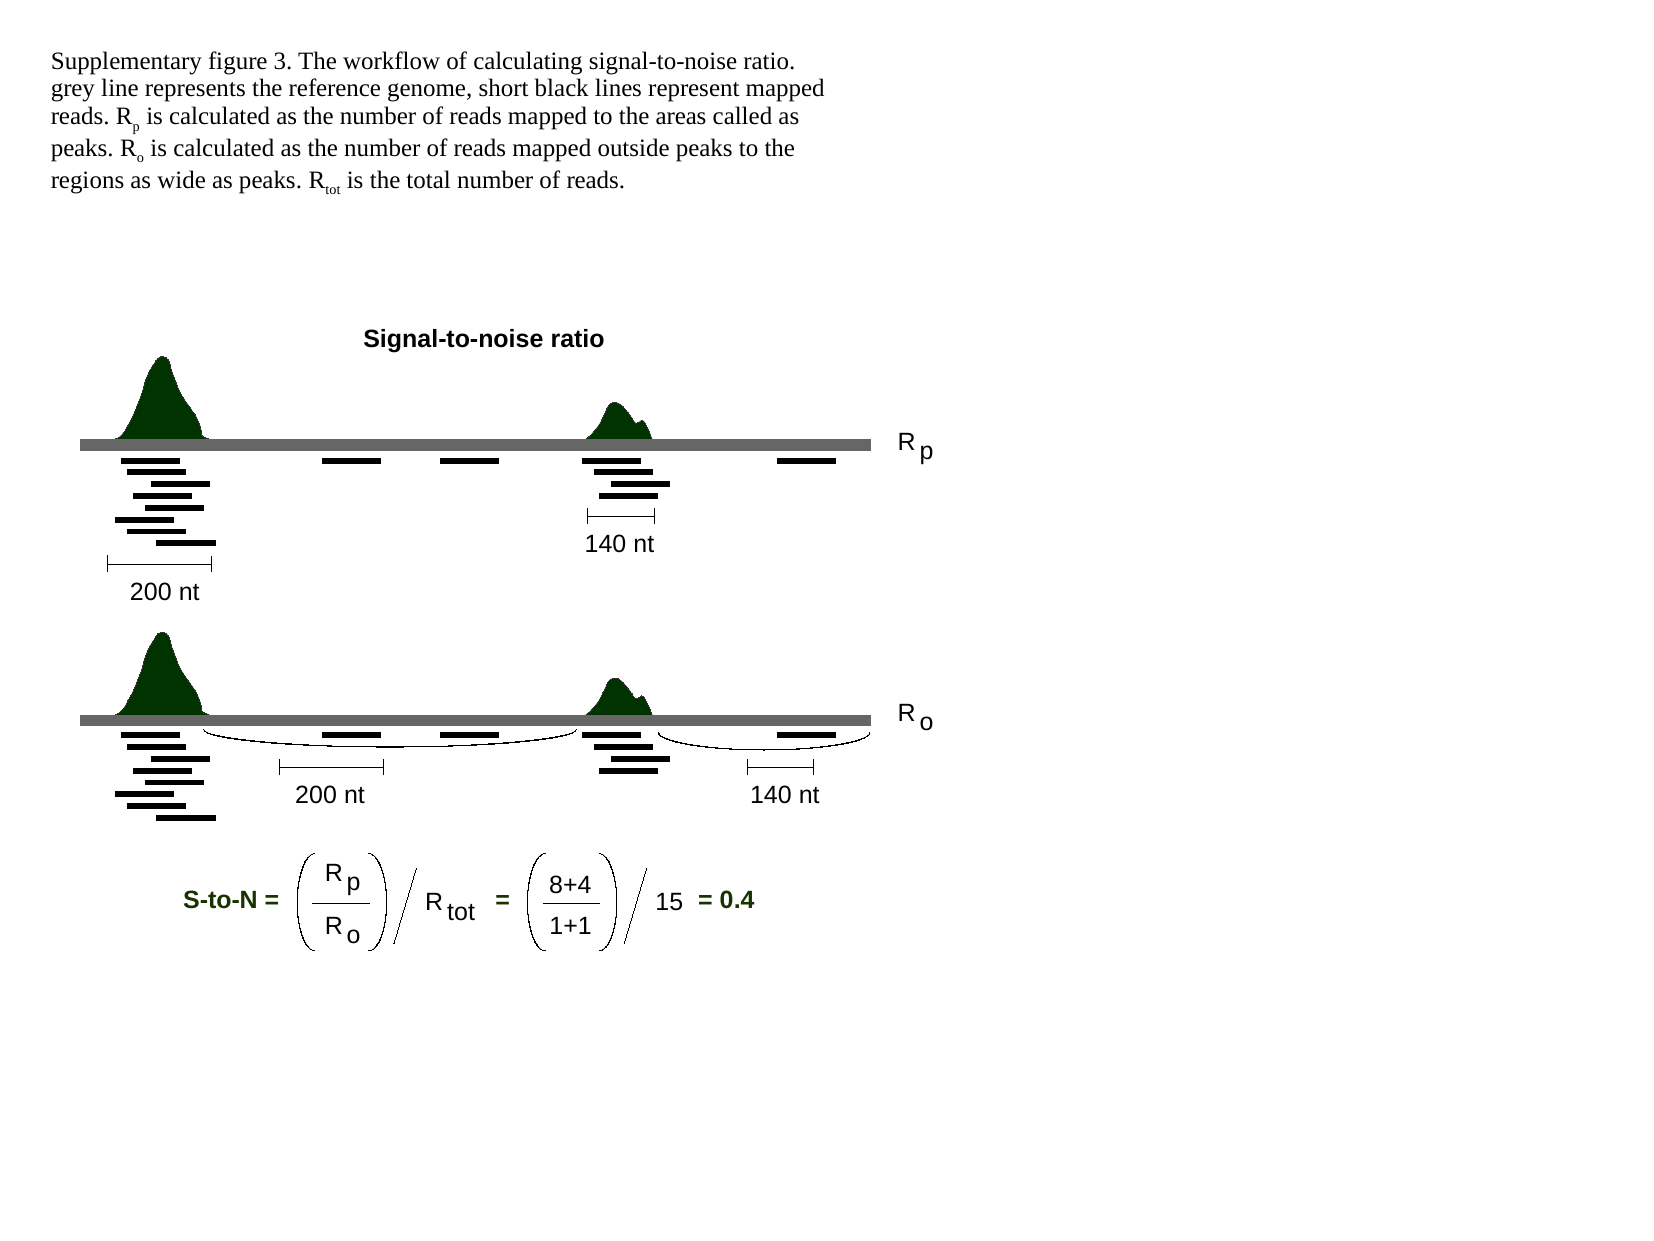

Supplementary figure 3. The workflow of calculating signal-to-noise ratio.
grey line represents the reference genome, short black lines represent mapped
reads. Rp is calculated as the number of reads mapped to the areas called as
peaks. Ro is calculated as the number of reads mapped outside peaks to the
regions as wide as peaks. Rtot is the total number of reads.
Signal-to-noise ratio
R
p
140 nt
200 nt
R
o
200 nt
140 nt
R
p
8+4
S-to-N = = = 0.4
R
15
tot
R
1+1
o